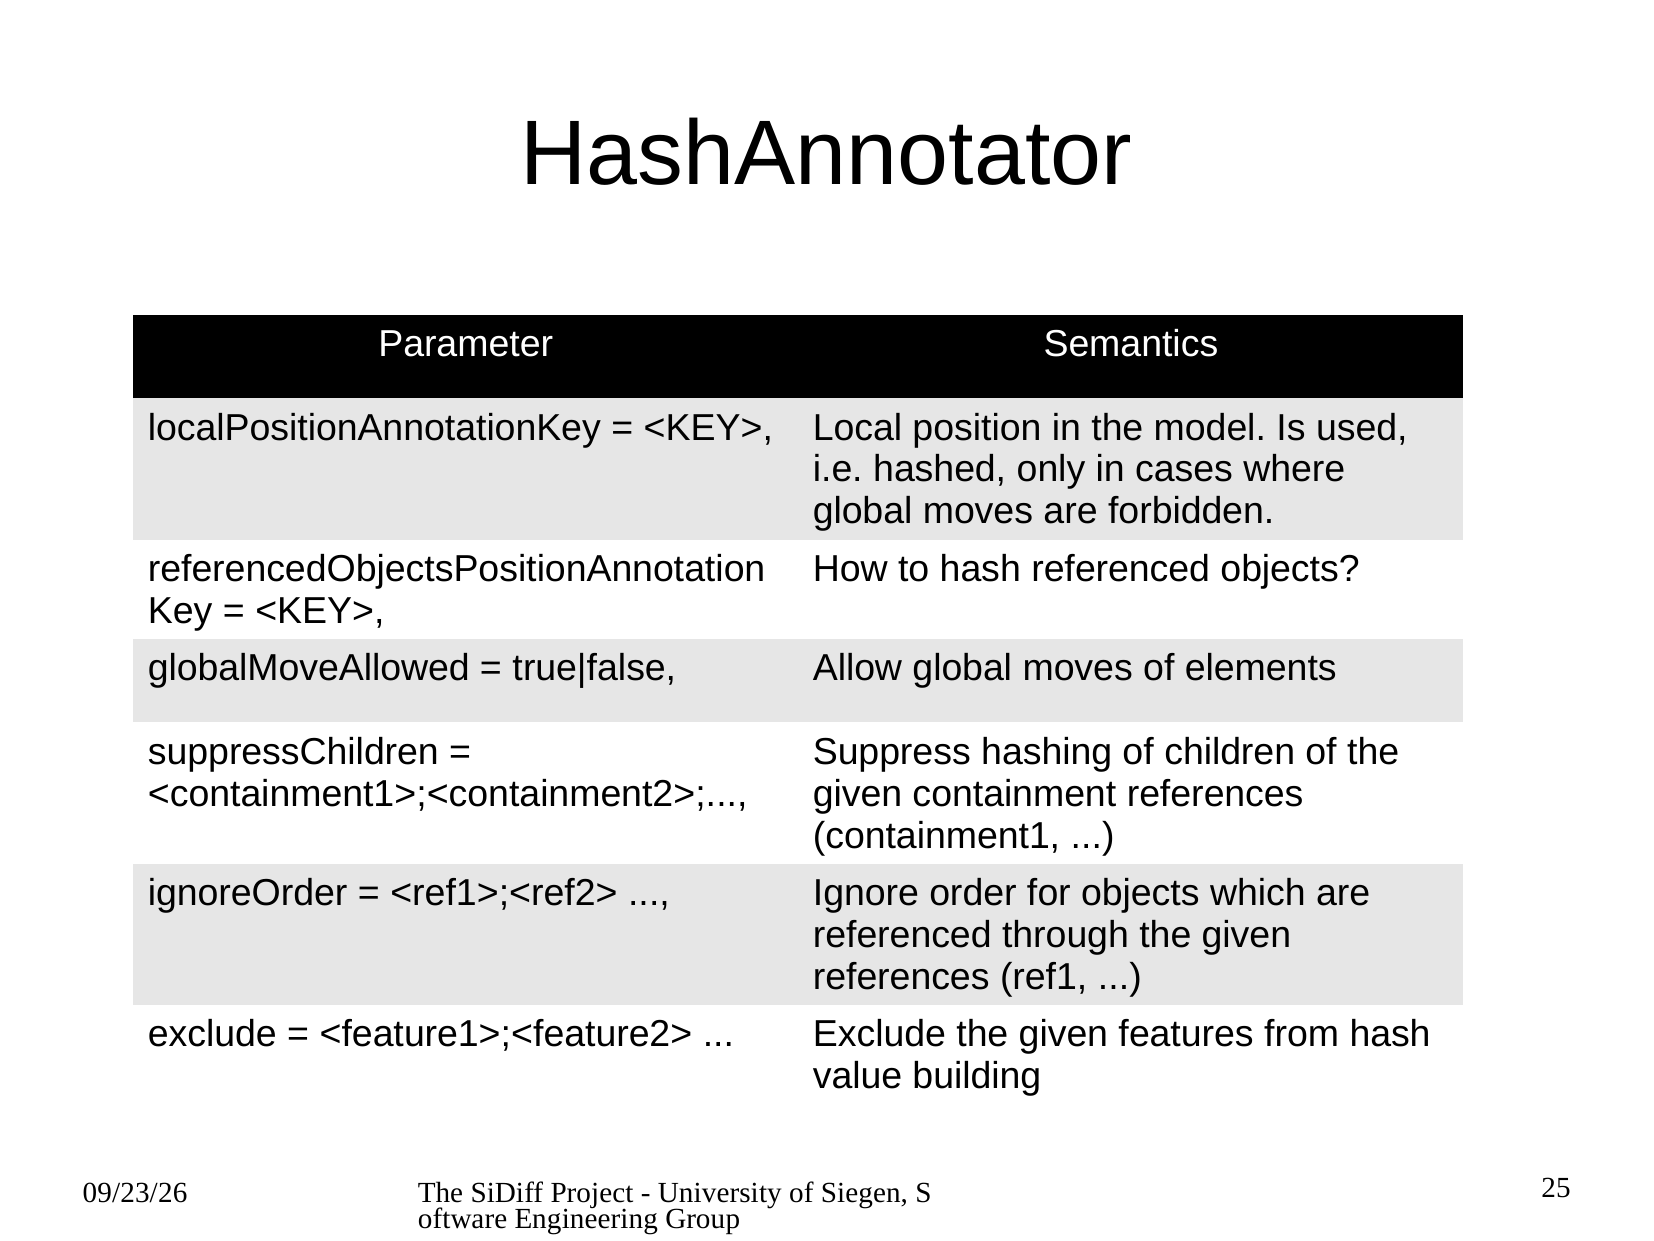

# HashAnnotator
| Parameter | Semantics |
| --- | --- |
| localPositionAnnotationKey = <KEY>, | Local position in the model. Is used, i.e. hashed, only in cases where global moves are forbidden. |
| referencedObjectsPositionAnnotationKey = <KEY>, | How to hash referenced objects? |
| globalMoveAllowed = true|false, | Allow global moves of elements |
| suppressChildren = <containment1>;<containment2>;..., | Suppress hashing of children of the given containment references (containment1, ...) |
| ignoreOrder = <ref1>;<ref2> ..., | Ignore order for objects which are referenced through the given references (ref1, ...) |
| exclude = <feature1>;<feature2> ... | Exclude the given features from hash value building |
25
The SiDiff Project - University of Siegen, Software Engineering Group